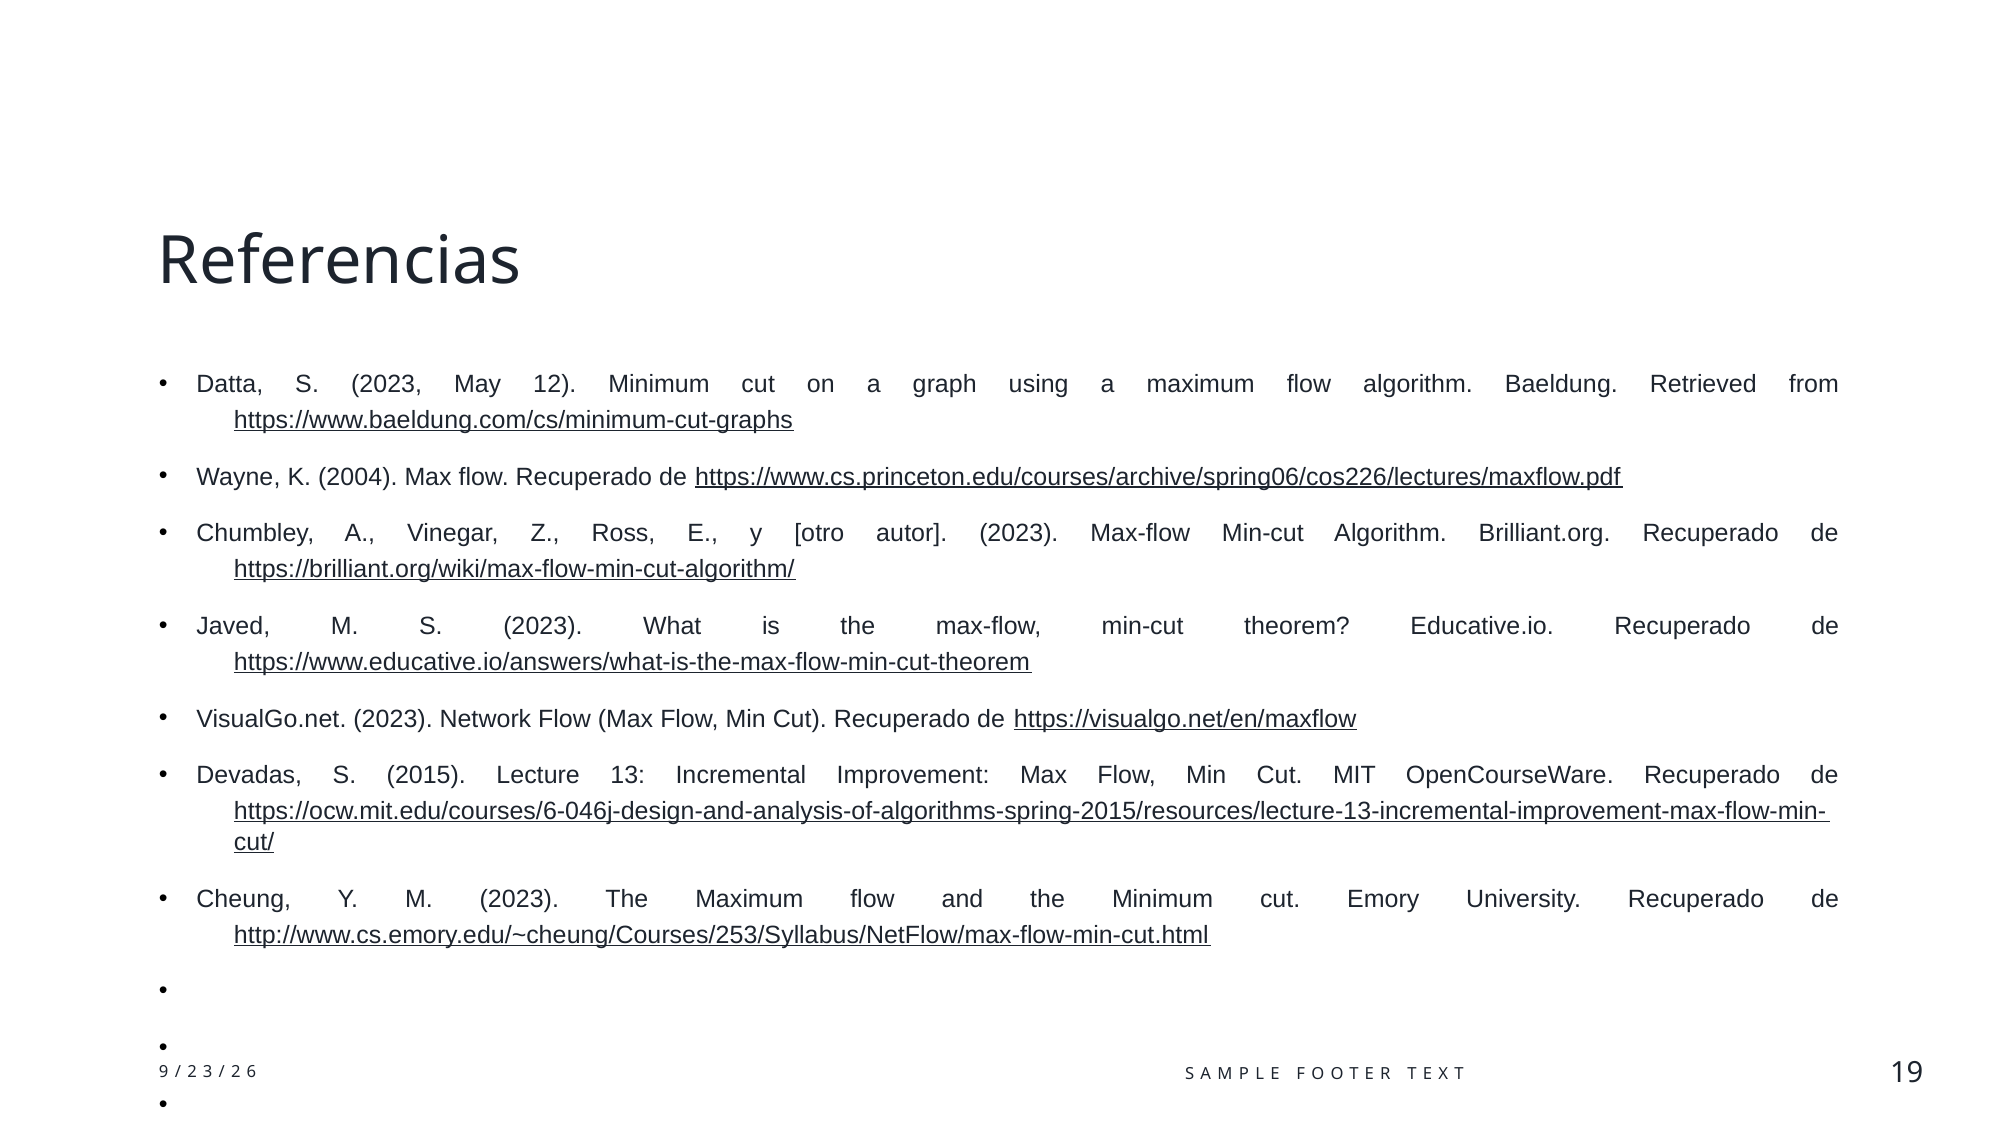

# Referencias
Datta, S. (2023, May 12). Minimum cut on a graph using a maximum flow algorithm. Baeldung. Retrieved from https://www.baeldung.com/cs/minimum-cut-graphs
Wayne, K. (2004). Max flow. Recuperado de https://www.cs.princeton.edu/courses/archive/spring06/cos226/lectures/maxflow.pdf
Chumbley, A., Vinegar, Z., Ross, E., y [otro autor]. (2023). Max-flow Min-cut Algorithm. Brilliant.org. Recuperado de https://brilliant.org/wiki/max-flow-min-cut-algorithm/
Javed, M. S. (2023). What is the max-flow, min-cut theorem? Educative.io. Recuperado de https://www.educative.io/answers/what-is-the-max-flow-min-cut-theorem
VisualGo.net. (2023). Network Flow (Max Flow, Min Cut). Recuperado de https://visualgo.net/en/maxflow
Devadas, S. (2015). Lecture 13: Incremental Improvement: Max Flow, Min Cut. MIT OpenCourseWare. Recuperado de https://ocw.mit.edu/courses/6-046j-design-and-analysis-of-algorithms-spring-2015/resources/lecture-13-incremental-improvement-max-flow-min-cut/
Cheung, Y. M. (2023). The Maximum flow and the Minimum cut. Emory University. Recuperado de http://www.cs.emory.edu/~cheung/Courses/253/Syllabus/NetFlow/max-flow-min-cut.html
Sample Footer Text